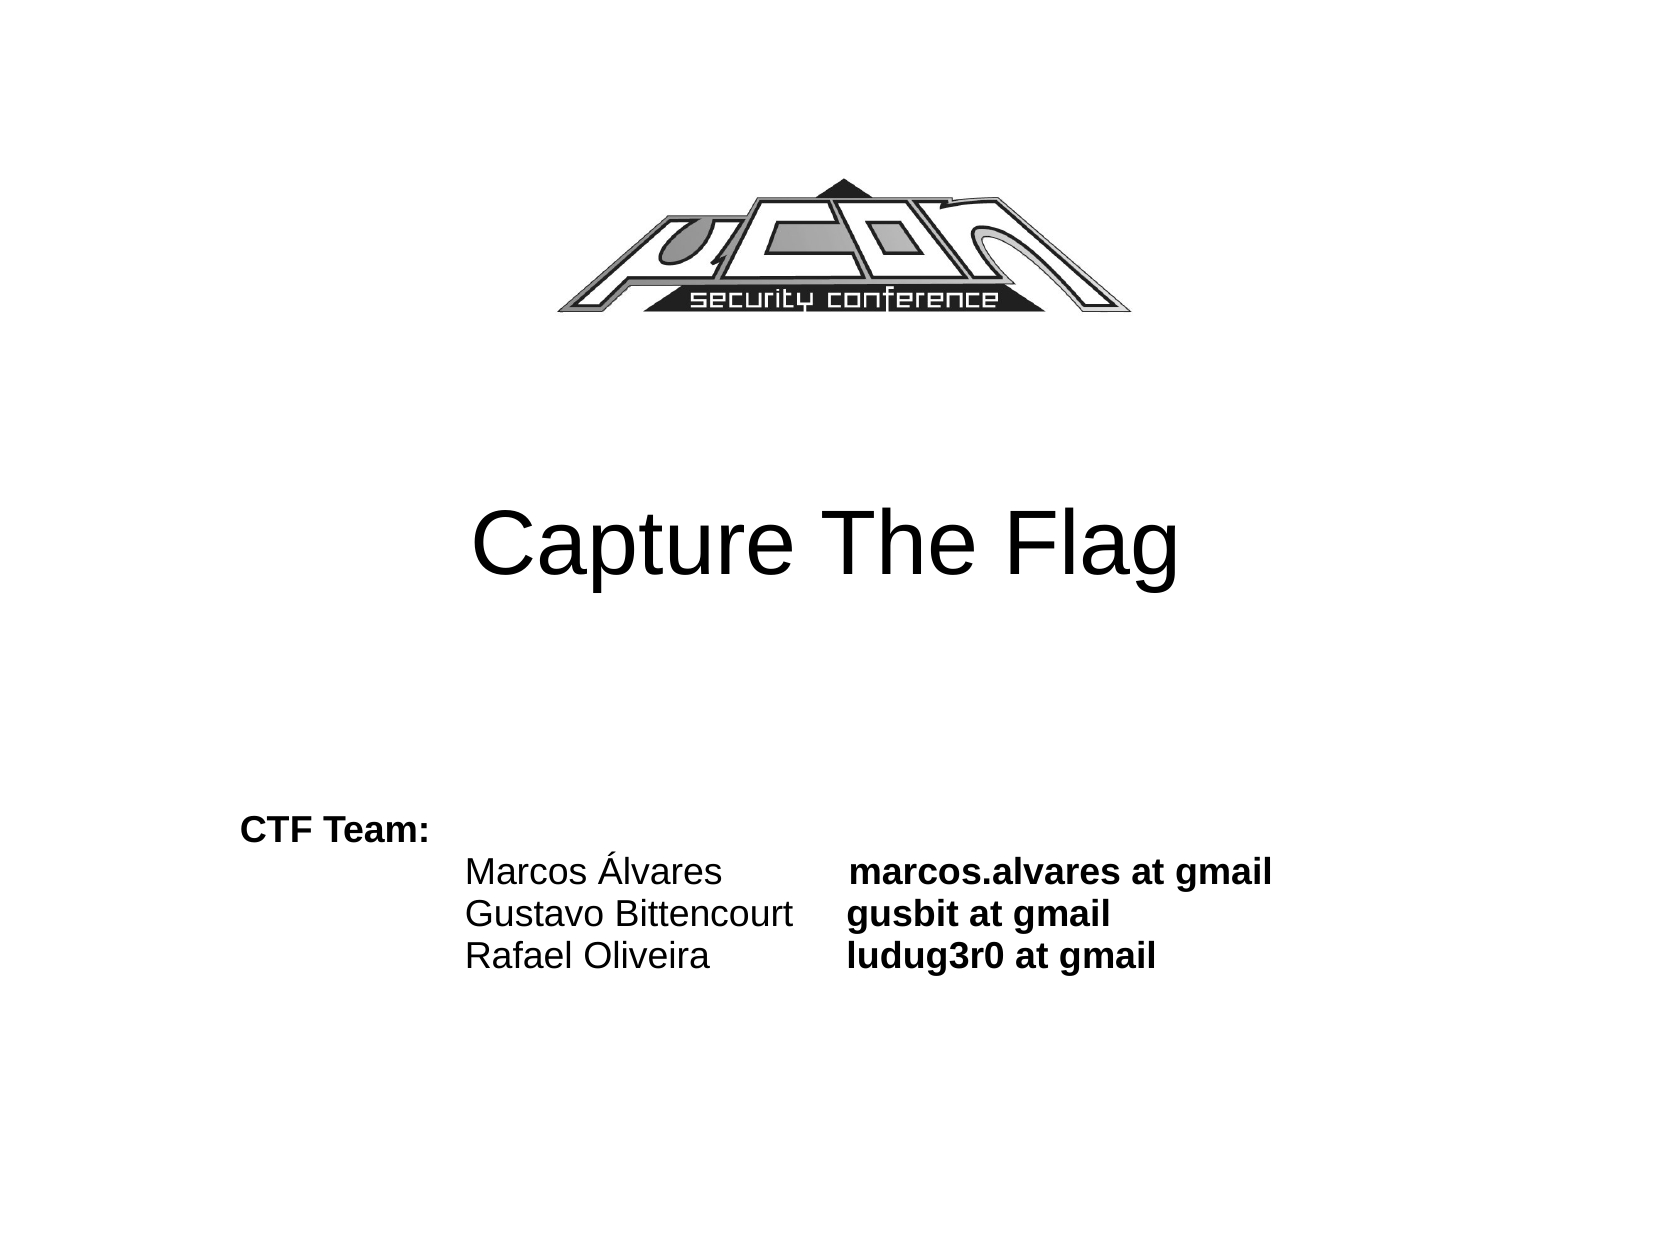

# Capture The Flag
CTF Team:
			Marcos Álvares marcos.alvares at gmail
			Gustavo Bittencourt gusbit at gmail
			Rafael Oliveira ludug3r0 at gmail